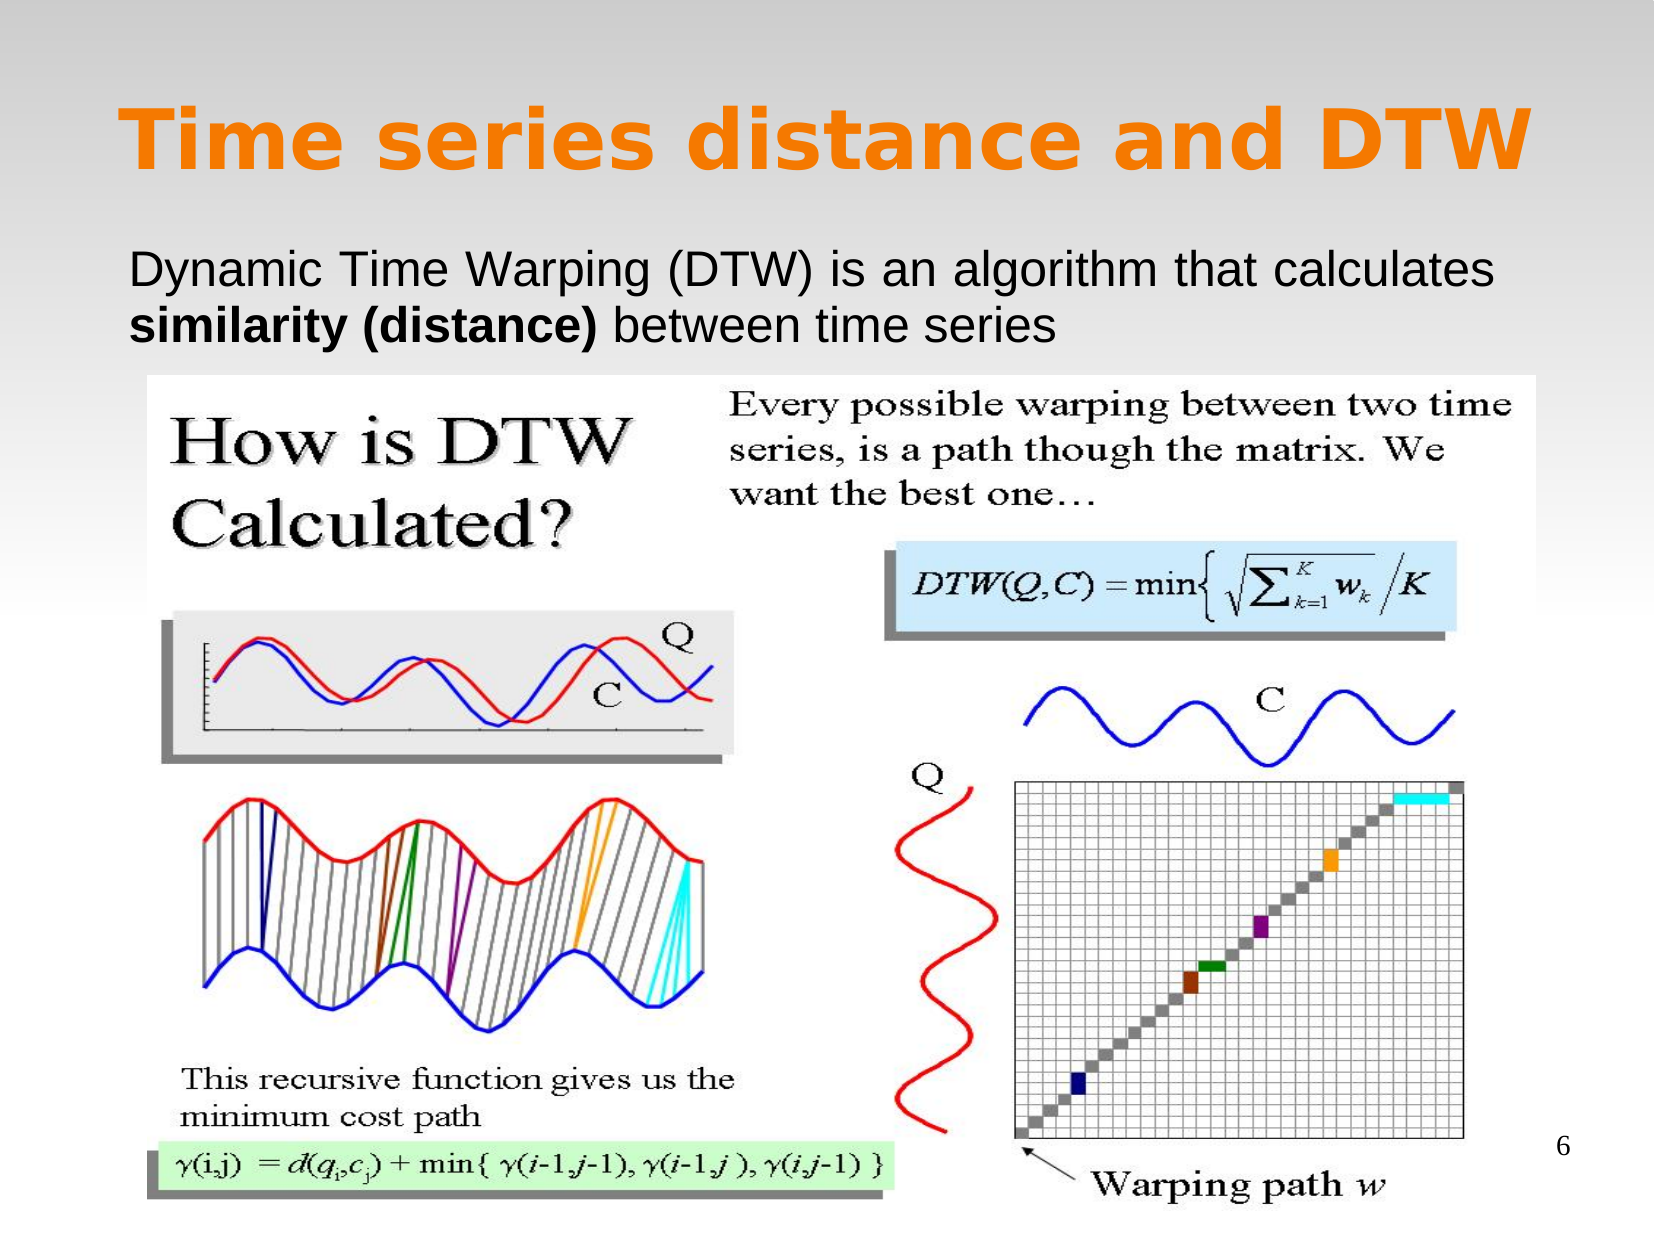

# Time series distance and DTW
Dynamic Time Warping (DTW) is an algorithm that calculates similarity (distance) between time series
6